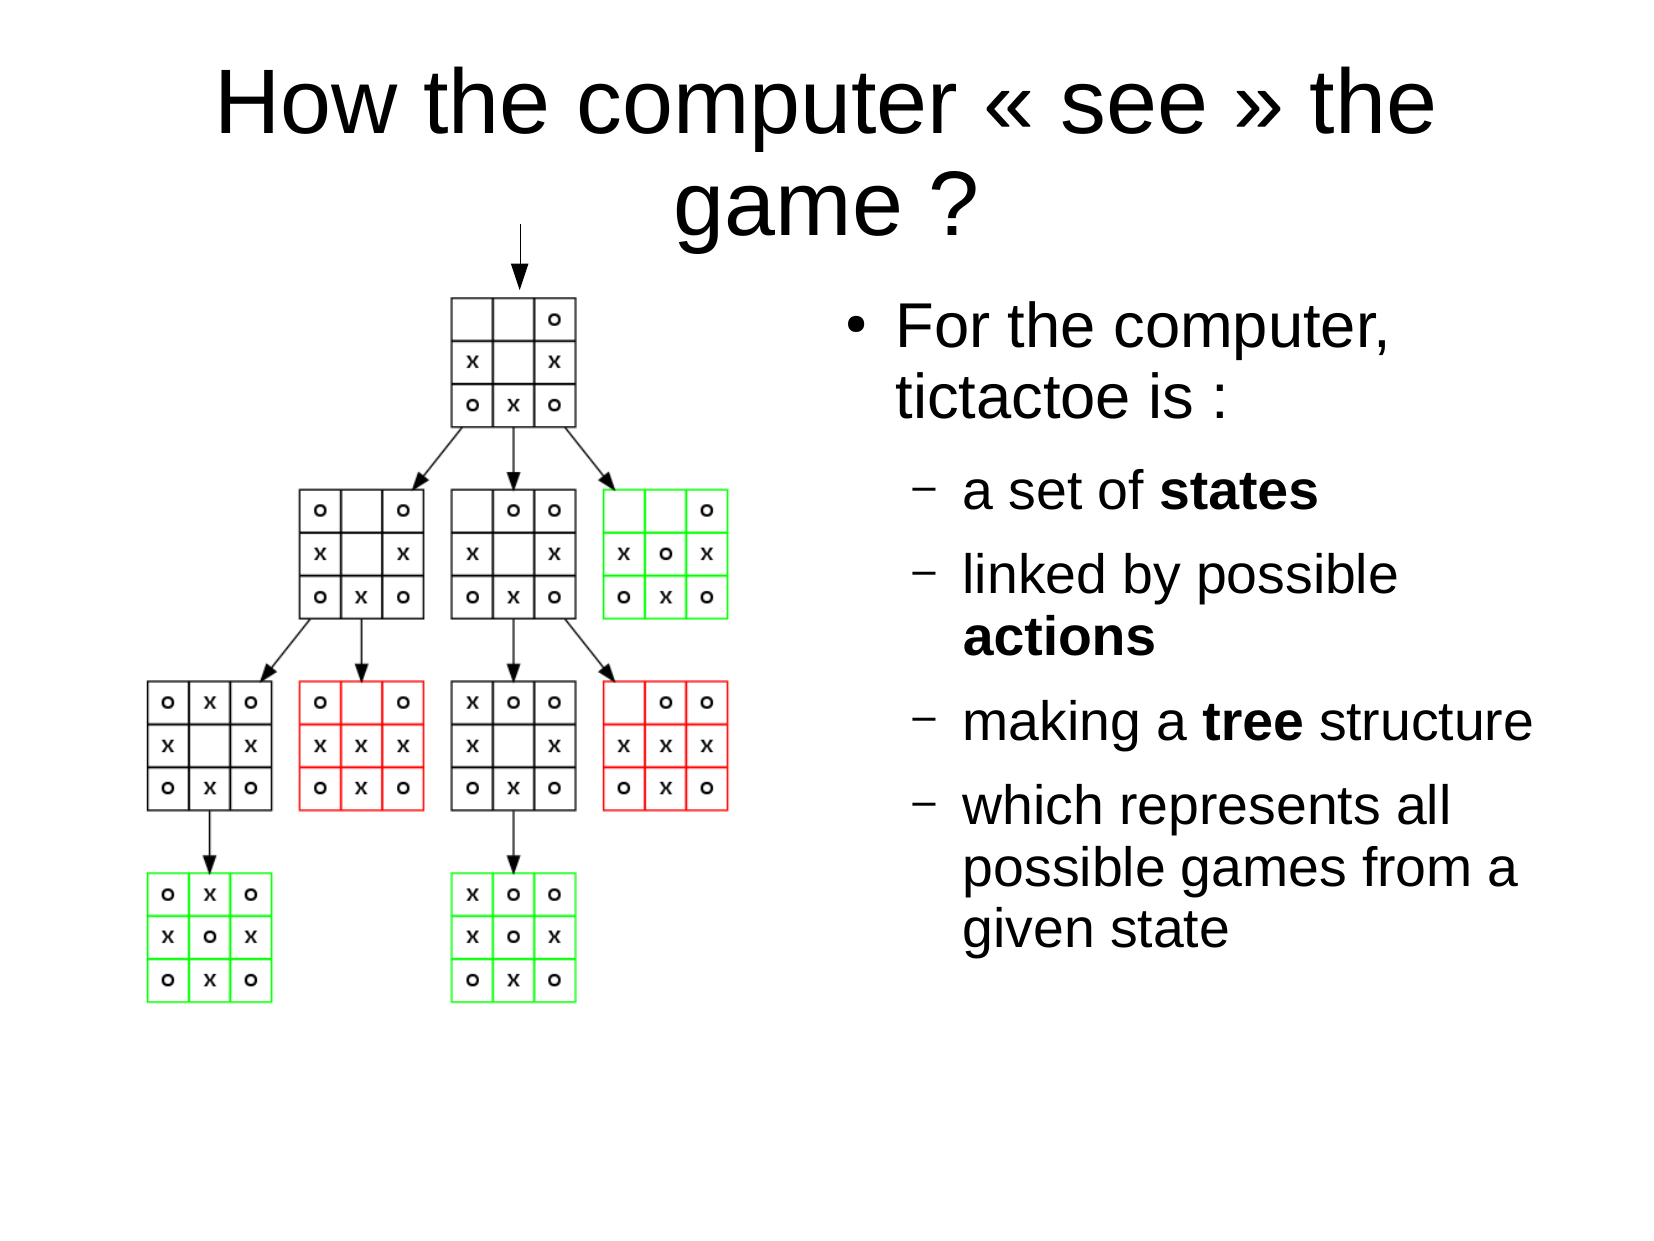

# How the computer « see » the game ?
For the computer, tictactoe is :
a set of states
linked by possible actions
making a tree structure
which represents all possible games from a given state